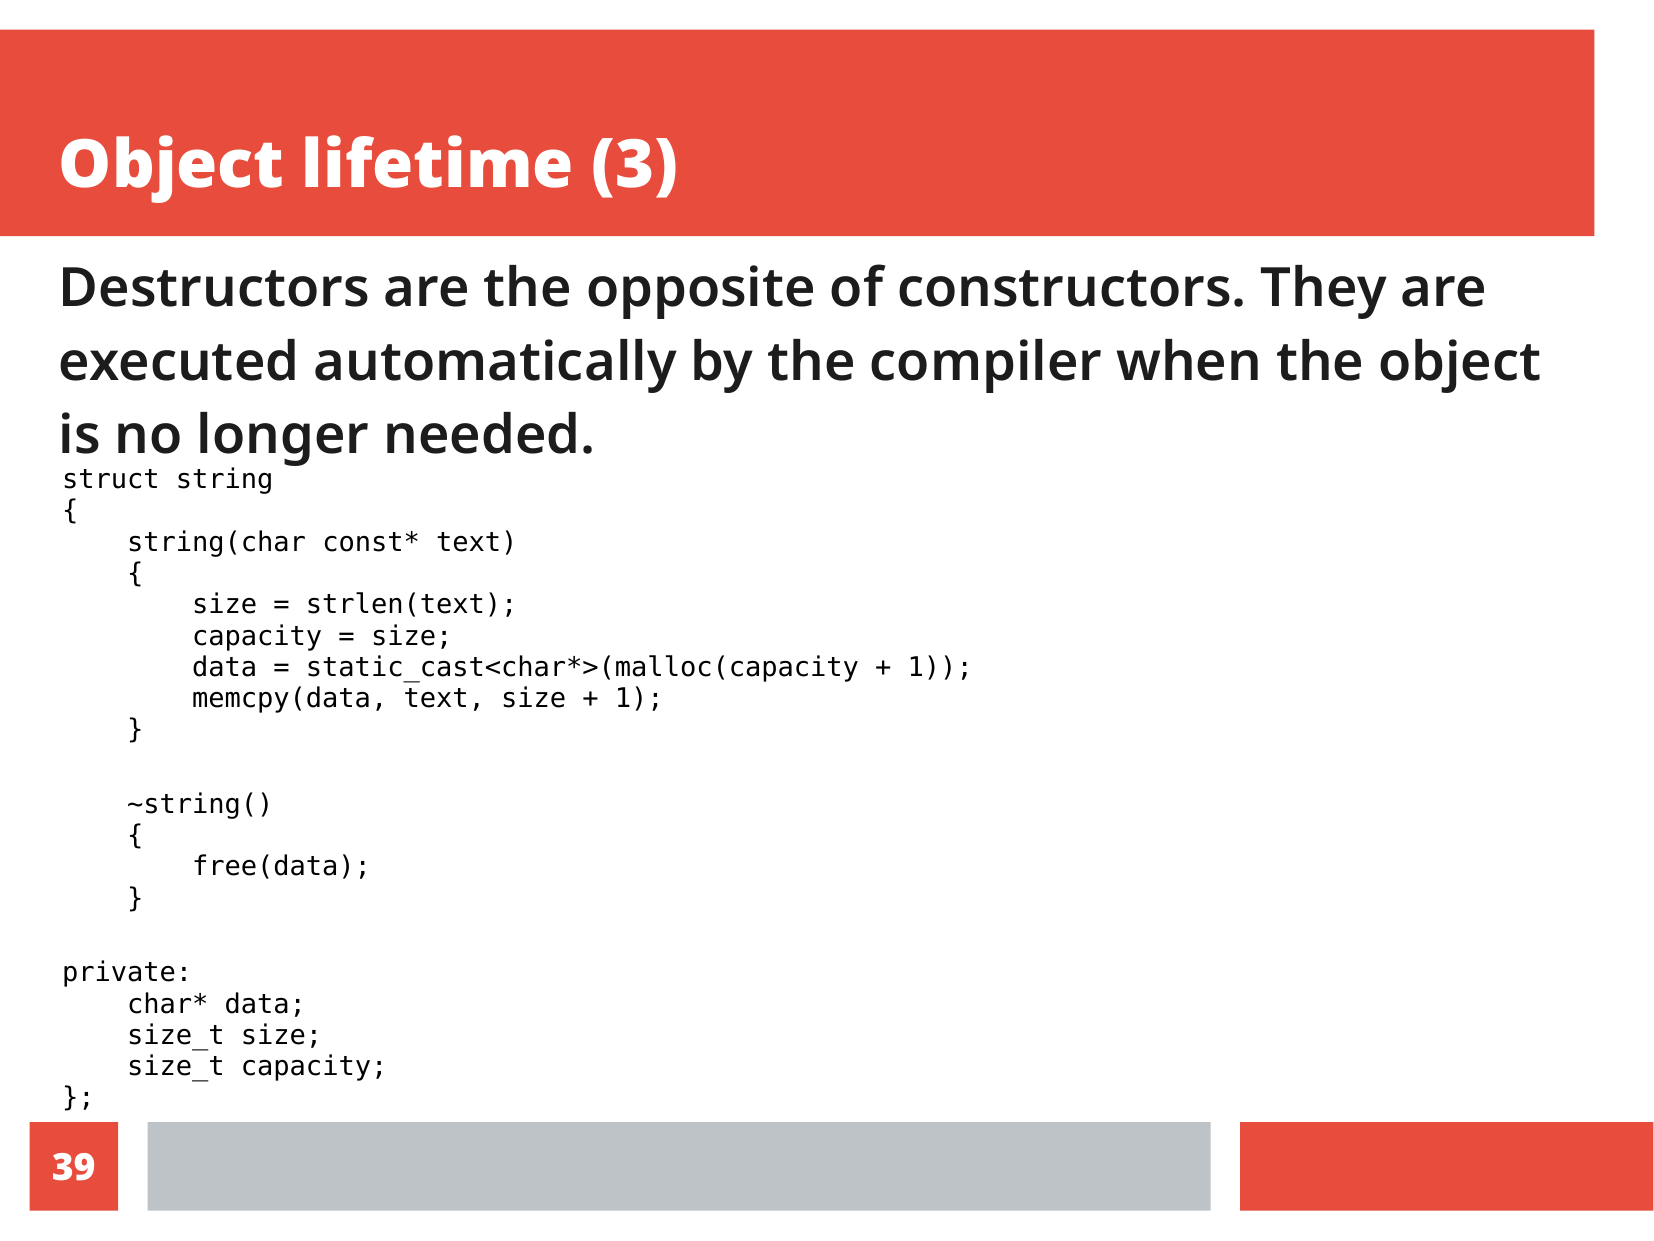

# Object lifetime (3)
Destructors are the opposite of constructors. They are executed automatically by the compiler when the object is no longer needed.
struct string
{
 string(char const* text)
 {
 size = strlen(text);
 capacity = size;
 data = static_cast<char*>(malloc(capacity + 1));
 memcpy(data, text, size + 1);
 }
 ~string()
 {
 free(data);
 }
private:
 char* data;
 size_t size;
 size_t capacity;
};
39